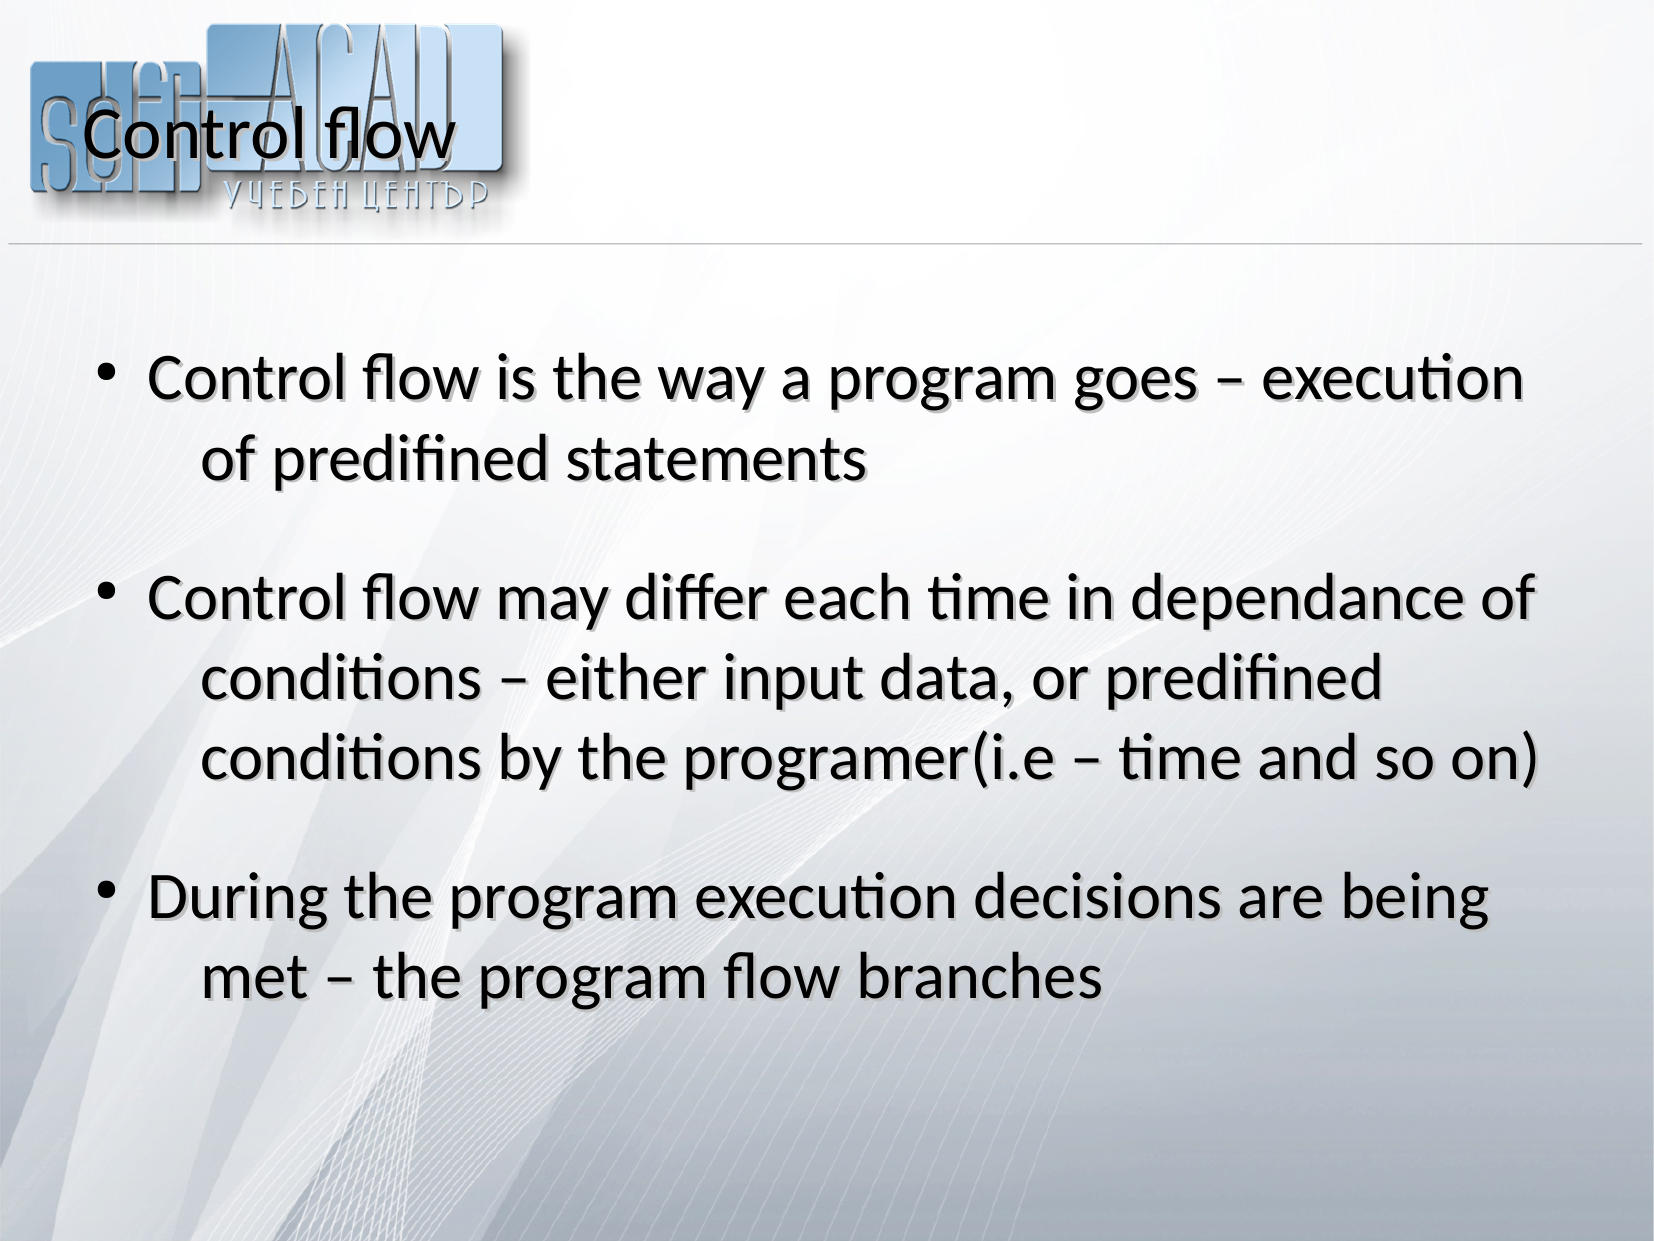

# Control flow
Control flow is the way a program goes – execution of predifined statements
Control flow may differ each time in dependance of conditions – either input data, or predifined conditions by the programer(i.e – time and so on)
During the program execution decisions are being met – the program flow branches